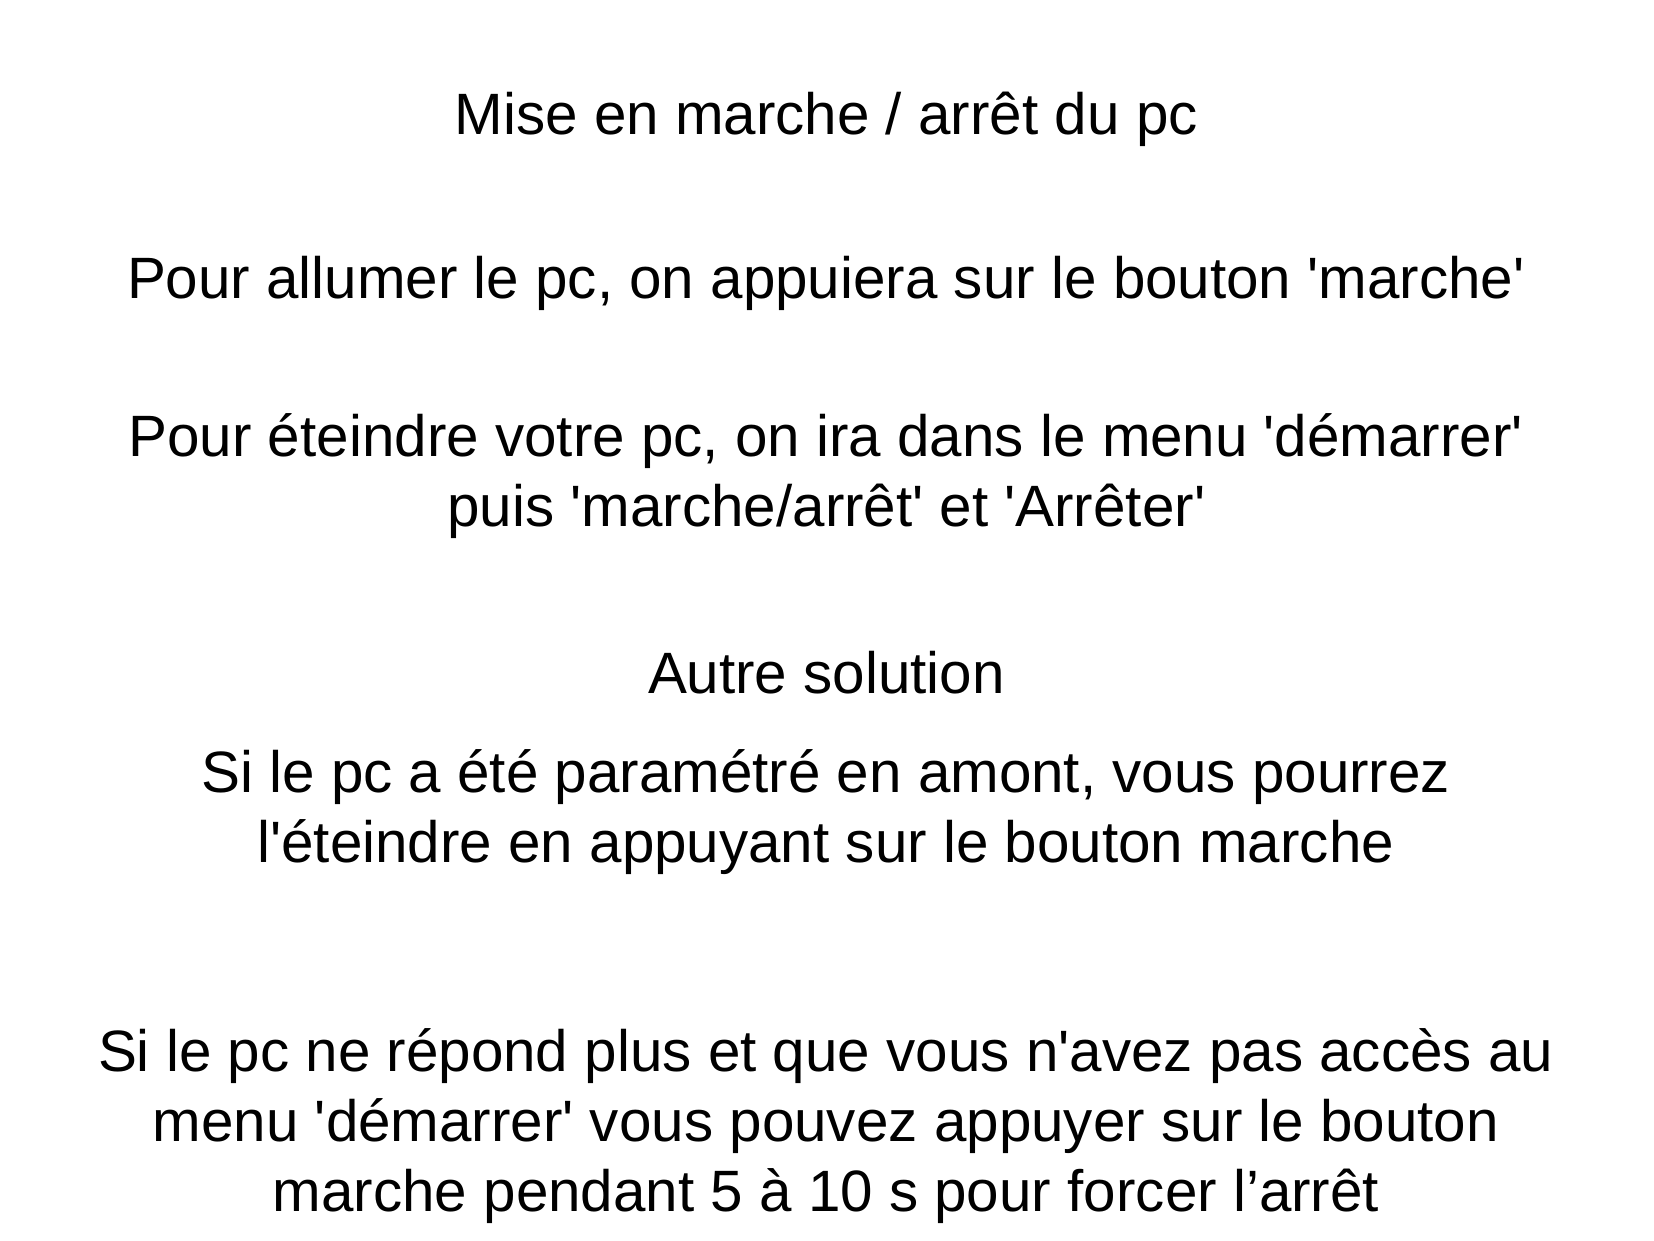

# Mise en marche / arrêt du pc
Pour allumer le pc, on appuiera sur le bouton 'marche'
Pour éteindre votre pc, on ira dans le menu 'démarrer' puis 'marche/arrêt' et 'Arrêter'
Autre solution
Si le pc a été paramétré en amont, vous pourrez l'éteindre en appuyant sur le bouton marche
Si le pc ne répond plus et que vous n'avez pas accès au menu 'démarrer' vous pouvez appuyer sur le bouton marche pendant 5 à 10 s pour forcer l’arrêt